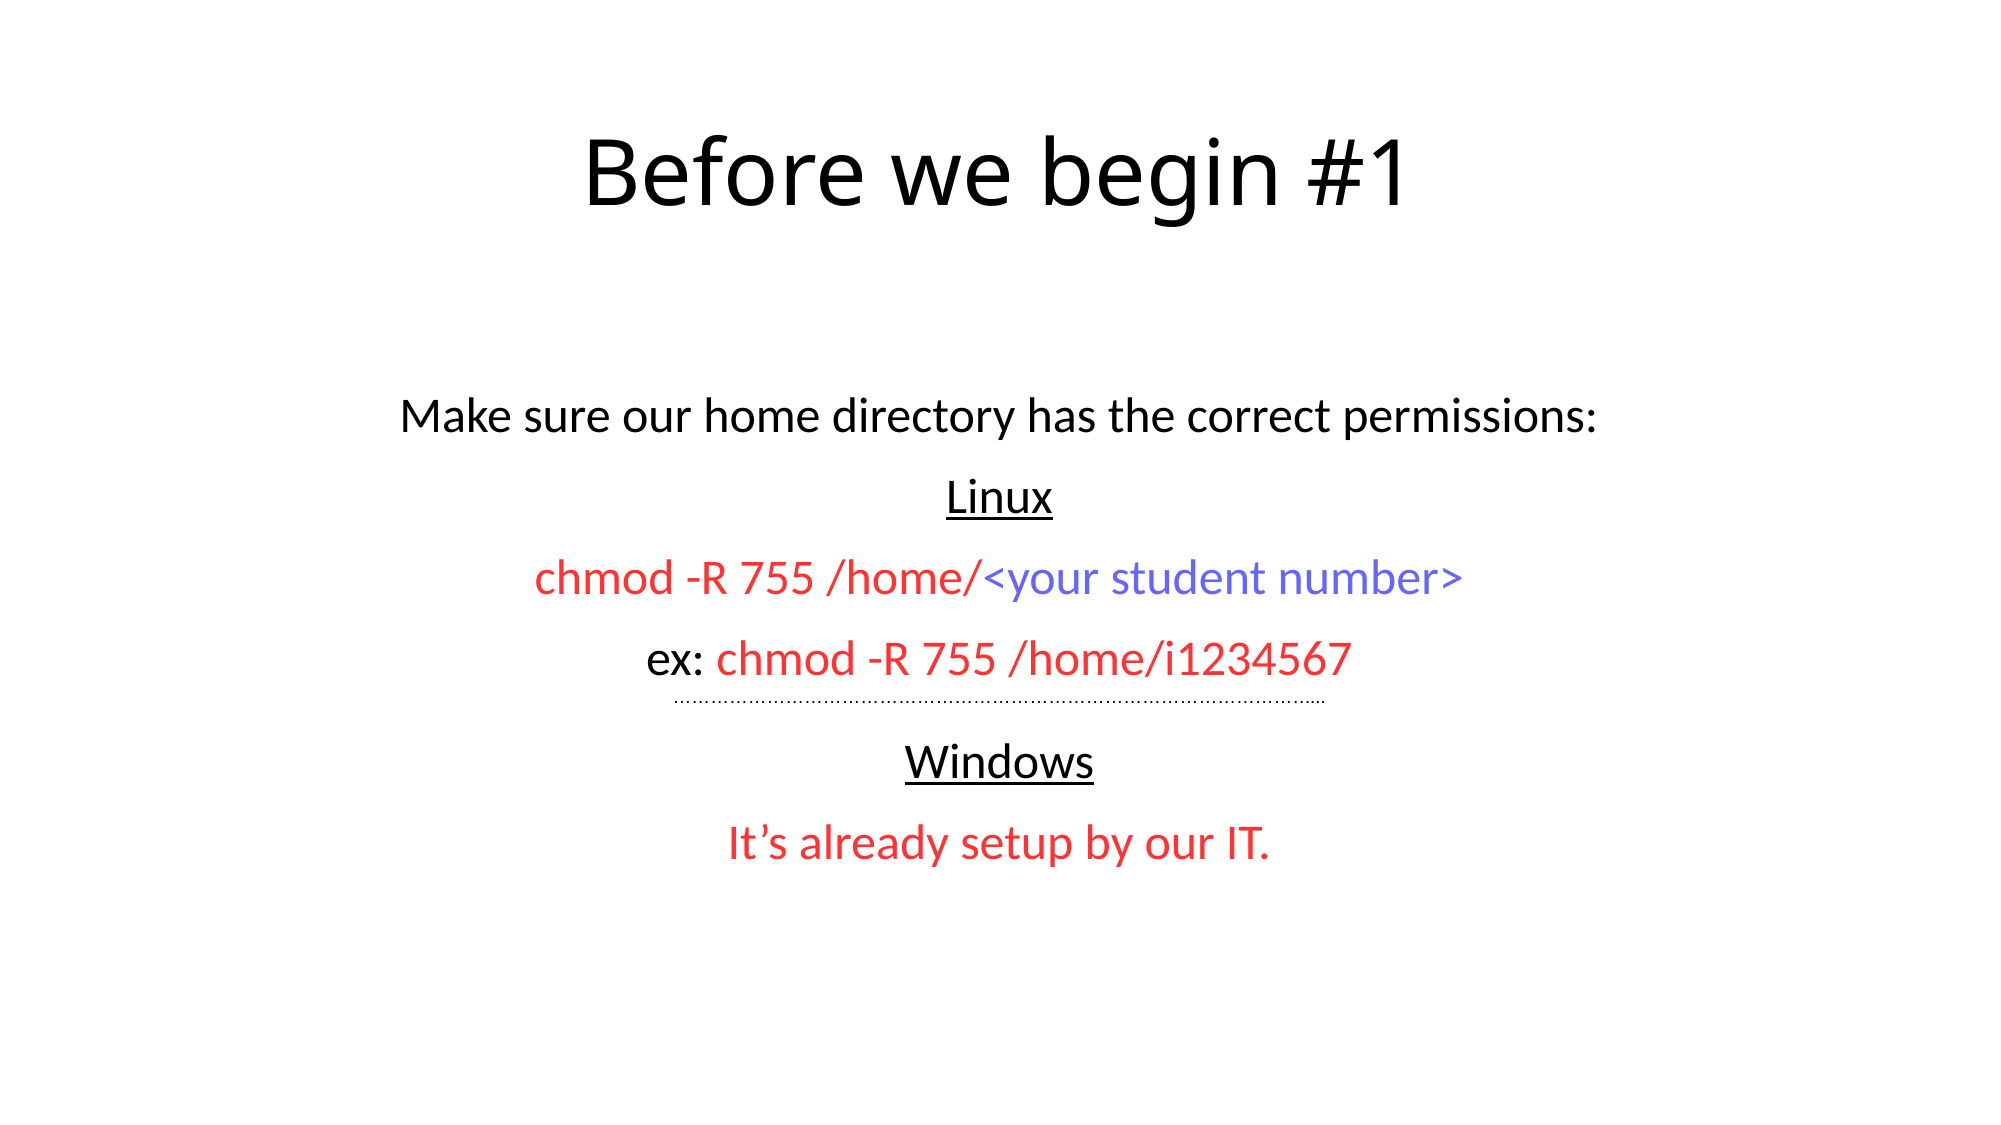

Before we begin #1
Make sure our home directory has the correct permissions:
Linux
chmod -R 755 /home/<your student number>
ex: chmod -R 755 /home/i1234567
…………………………………………………………………………………………...
Windows
It’s already setup by our IT.